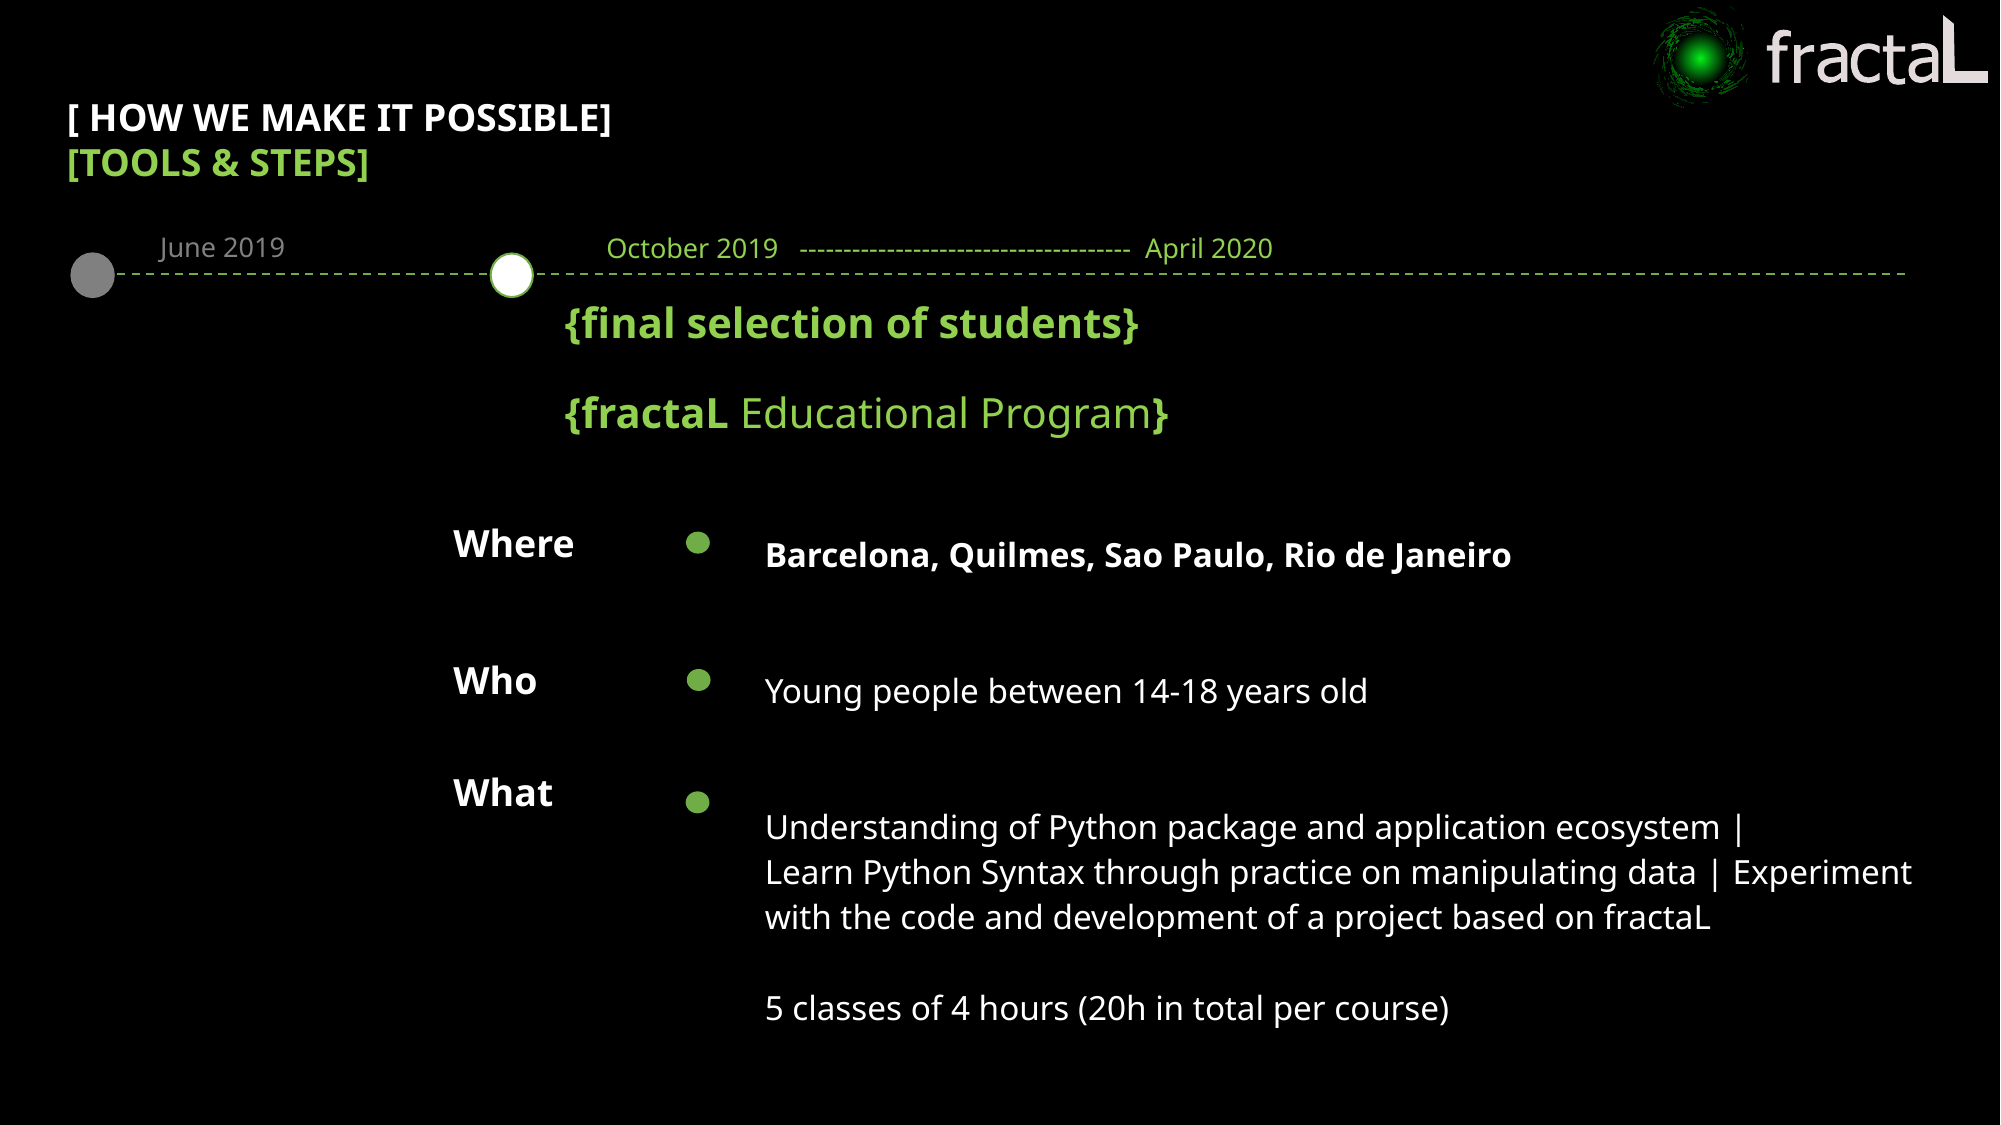

[ how we make it possible]
[TOOLS & steps]
June 2019
October 2019 -------------------------------------- April 2020
{final selection of students}
{fractaL Educational Program}
Where
Barcelona, Quilmes, Sao Paulo, Rio de Janeiro
Young people between 14-18 years old
Understanding of Python package and application ecosystem |
Learn Python Syntax through practice on manipulating data | Experiment with the code and development of a project based on fractaL
5 classes of 4 hours (20h in total per course)
Who
What